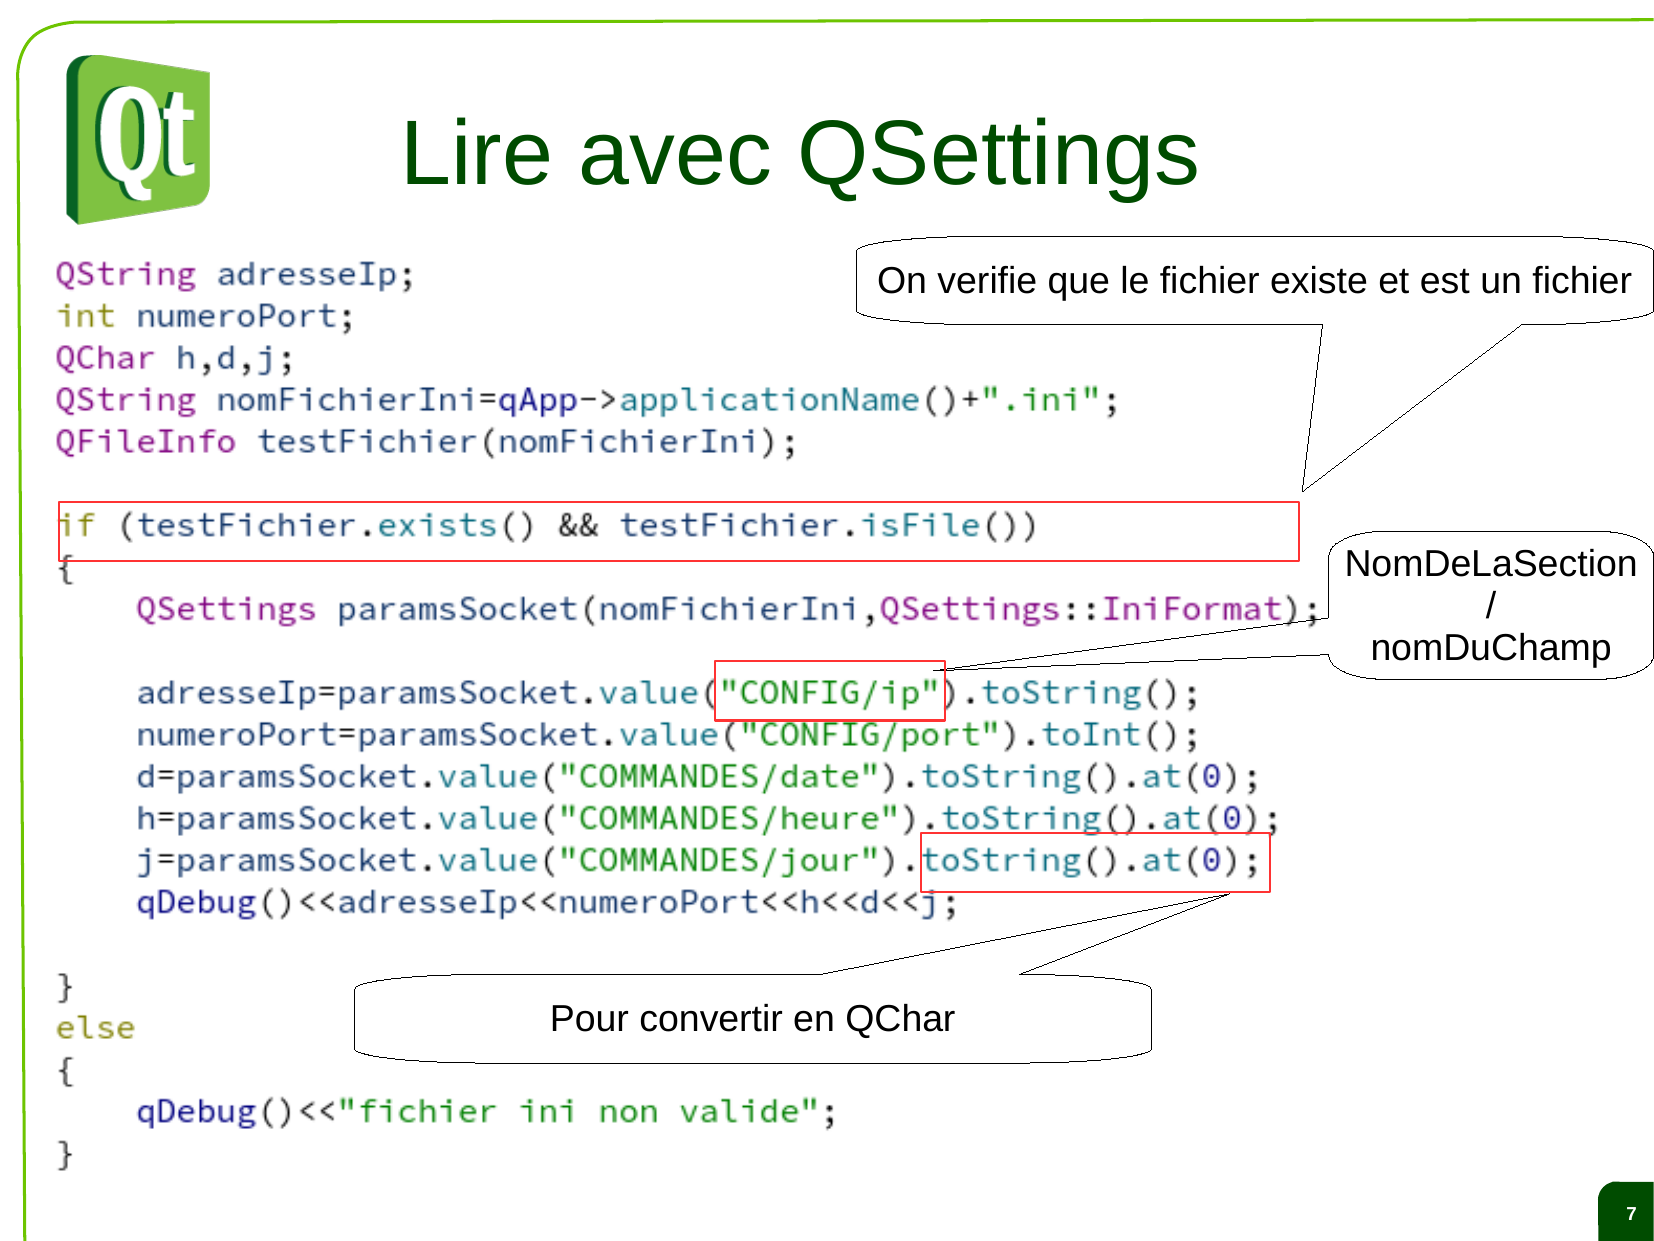

# Lire avec QSettings
On verifie que le fichier existe et est un fichier
NomDeLaSection
/
nomDuChamp
Pour convertir en QChar